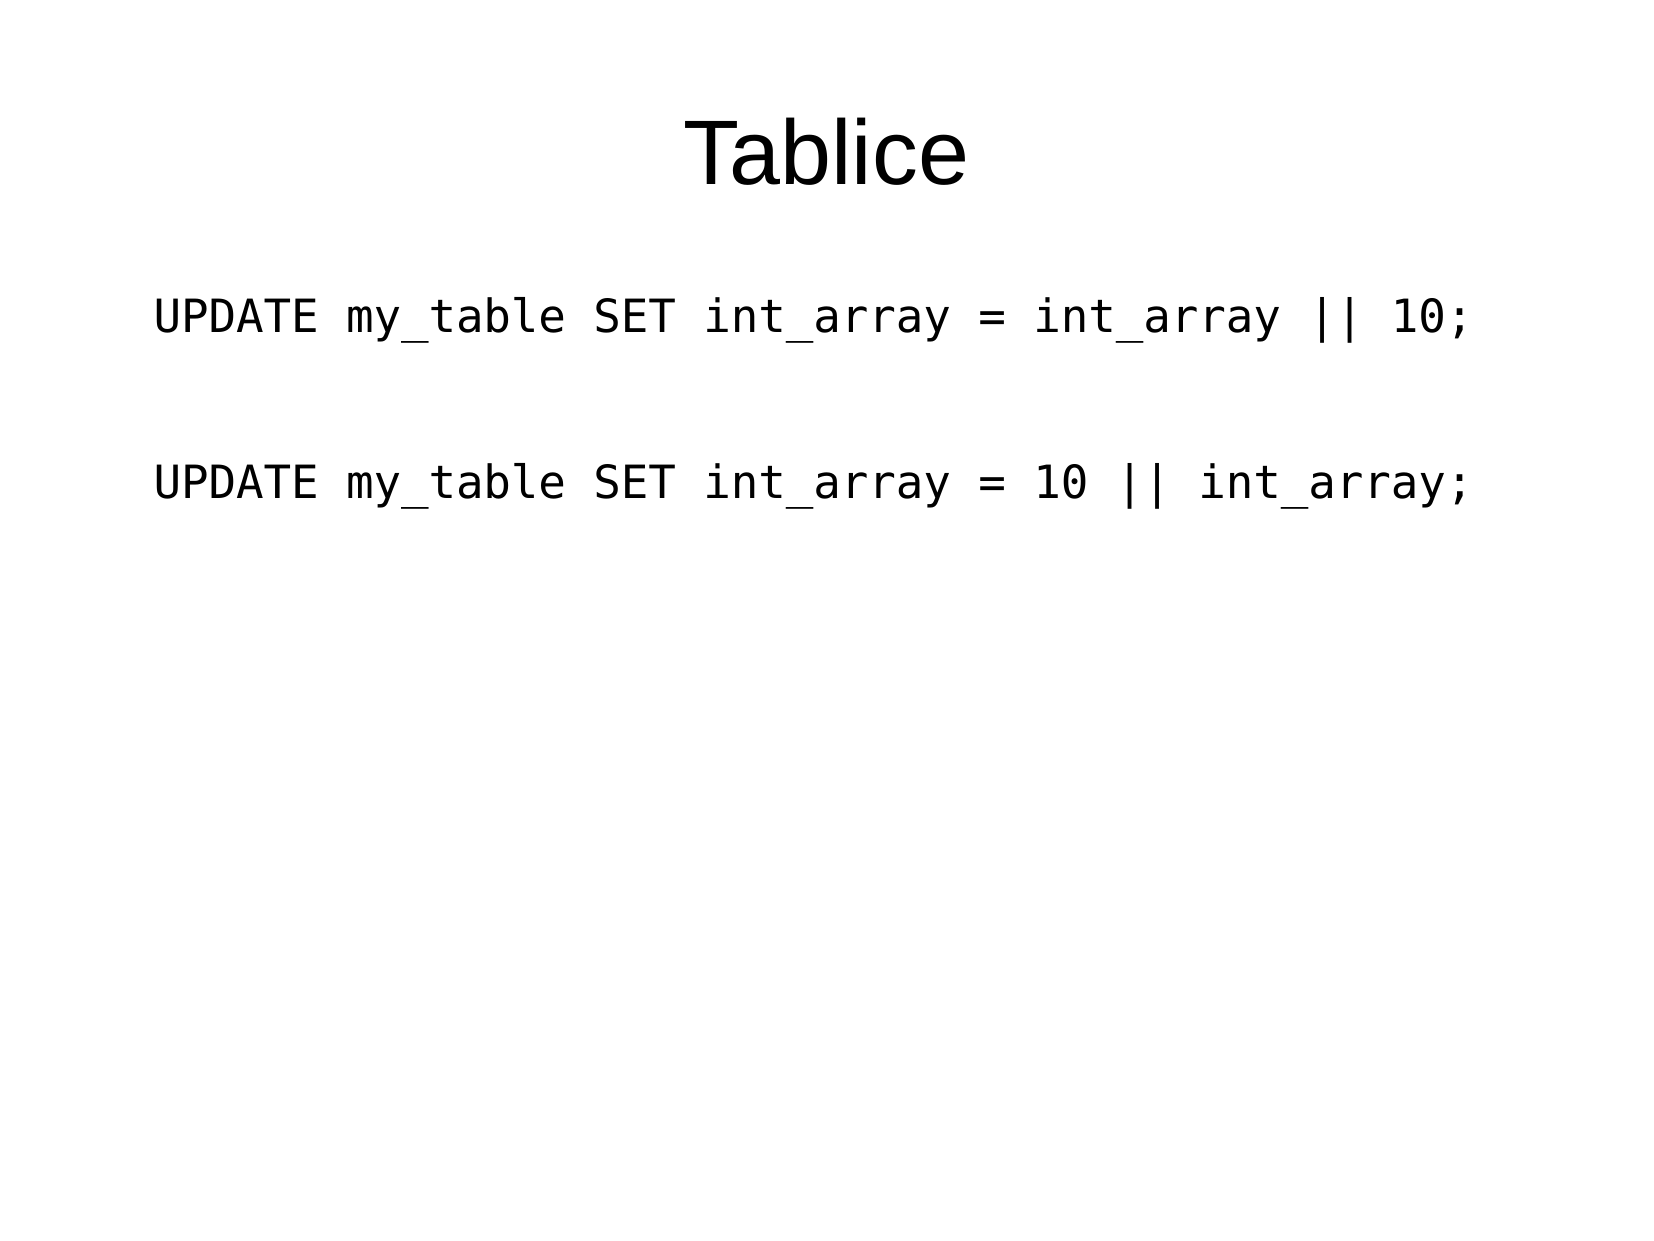

# Tablice
UPDATE my_table SET int_array = int_array || 10;
UPDATE my_table SET int_array = 10 || int_array;